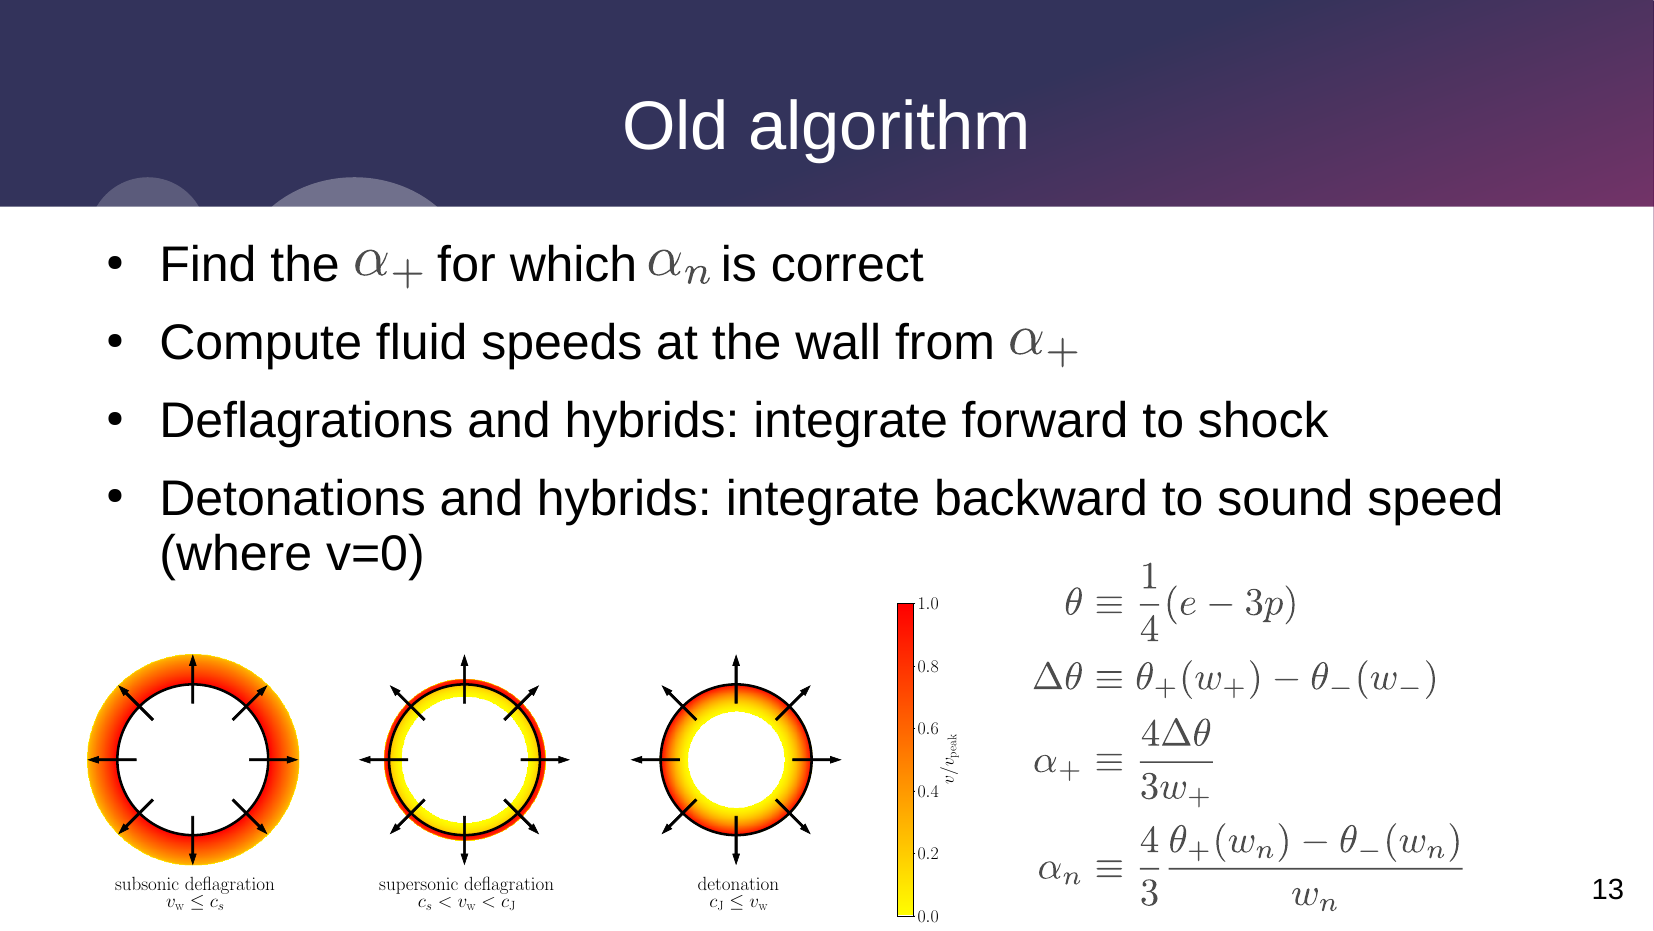

# Old algorithm
Find the for which is correct
Compute fluid speeds at the wall from
Deflagrations and hybrids: integrate forward to shock
Detonations and hybrids: integrate backward to sound speed (where v=0)